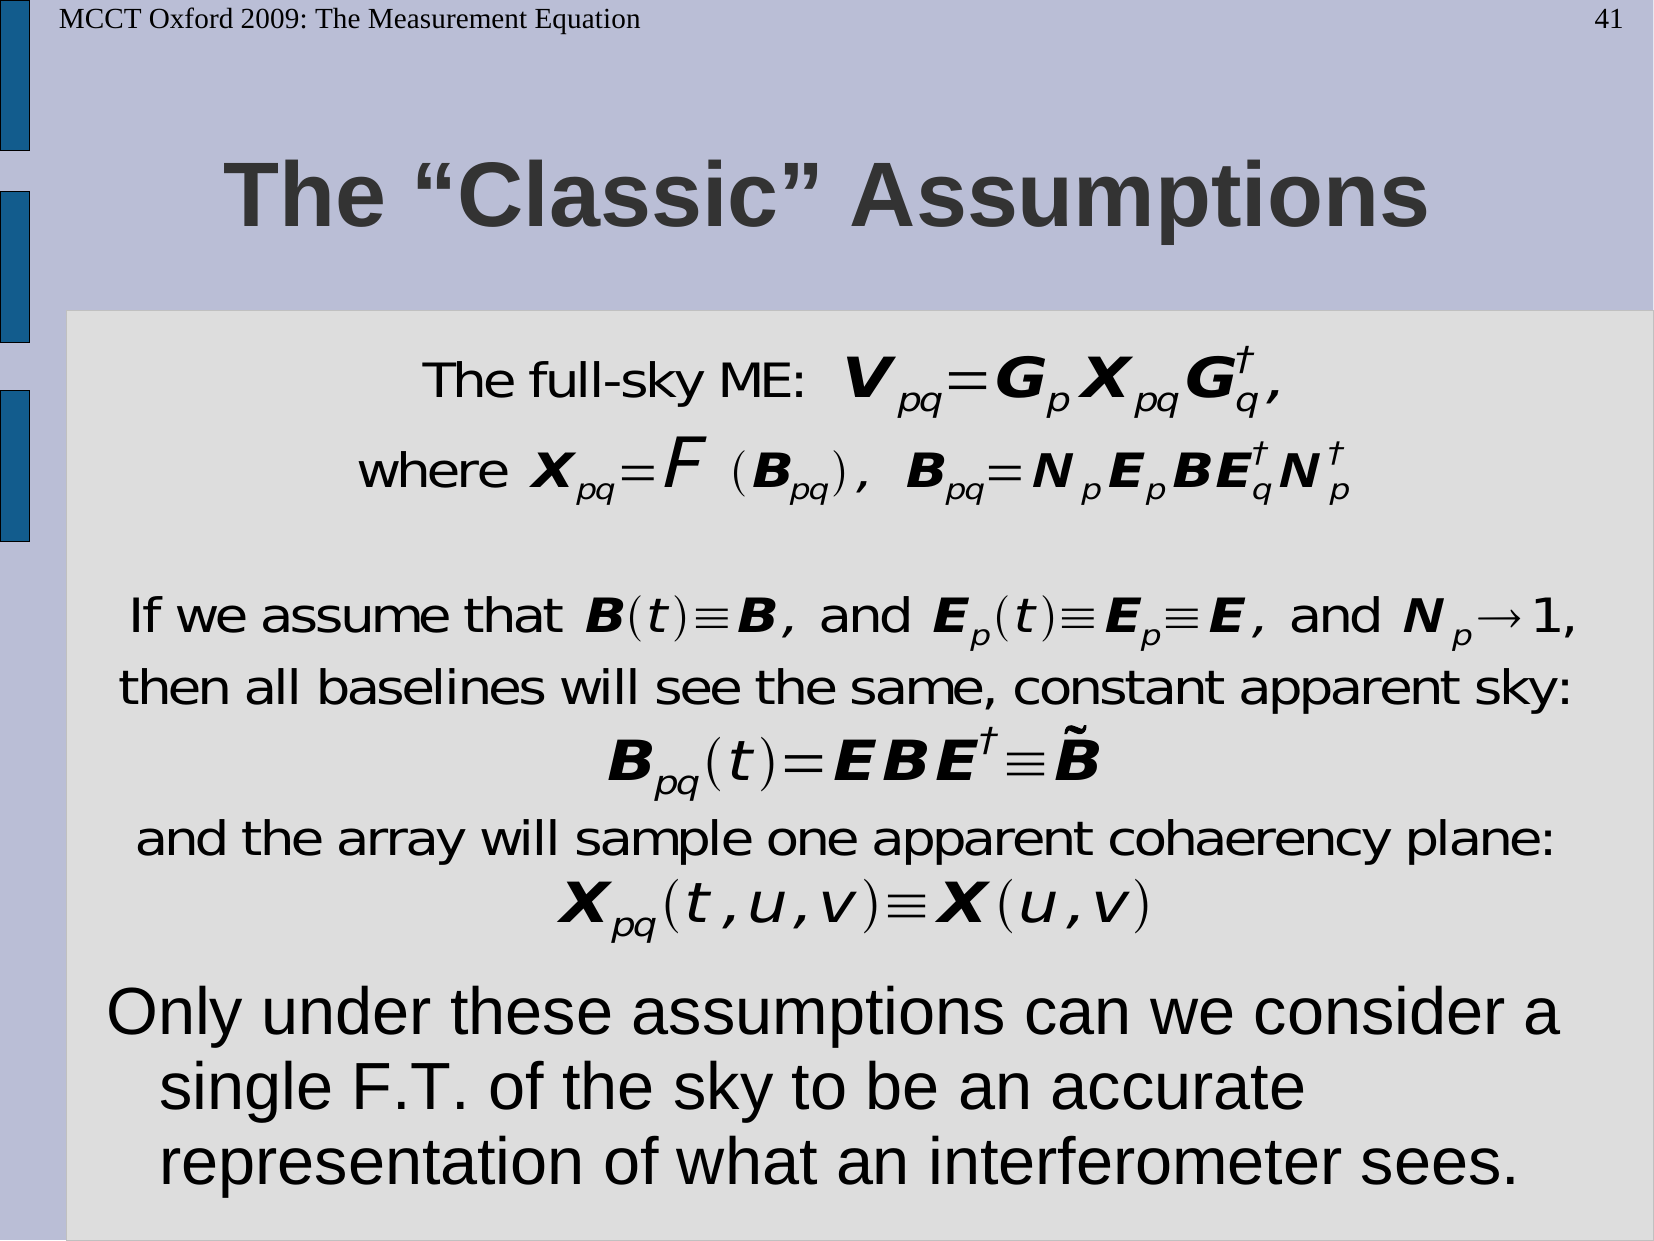

MCCT Oxford 2009: The Measurement Equation
41
# The “Classic” Assumptions
Only under these assumptions can we consider a single F.T. of the sky to be an accurate representation of what an interferometer sees.